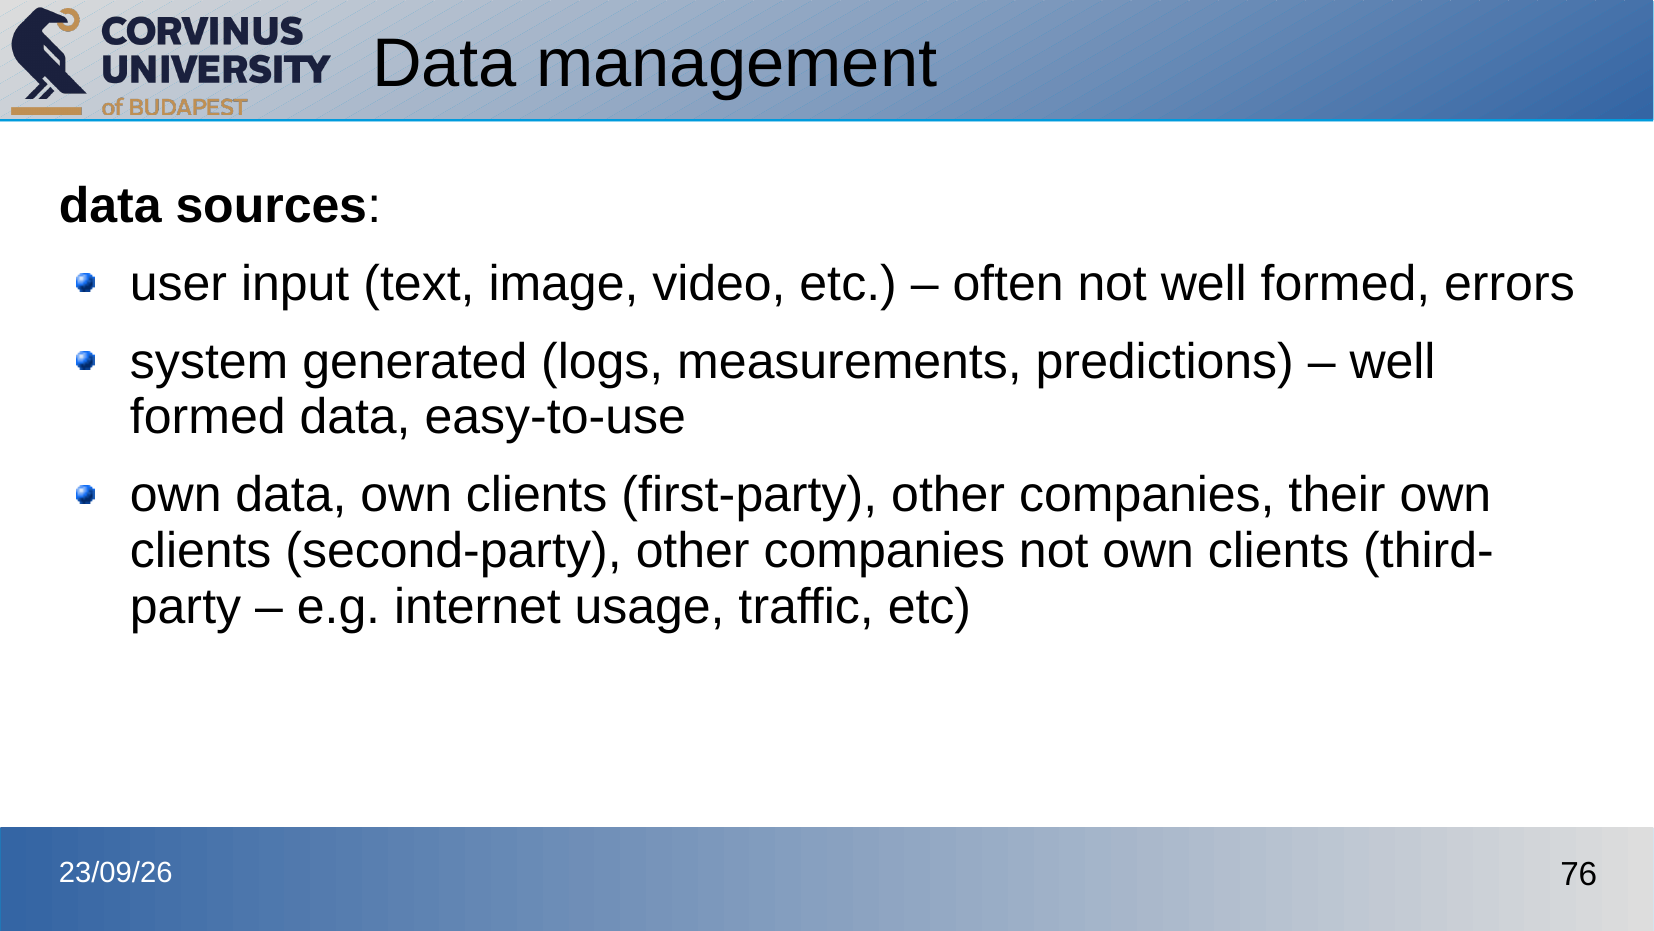

# Data management
data sources:
user input (text, image, video, etc.) – often not well formed, errors
system generated (logs, measurements, predictions) – well formed data, easy-to-use
own data, own clients (first-party), other companies, their own clients (second-party), other companies not own clients (third-party – e.g. internet usage, traffic, etc)